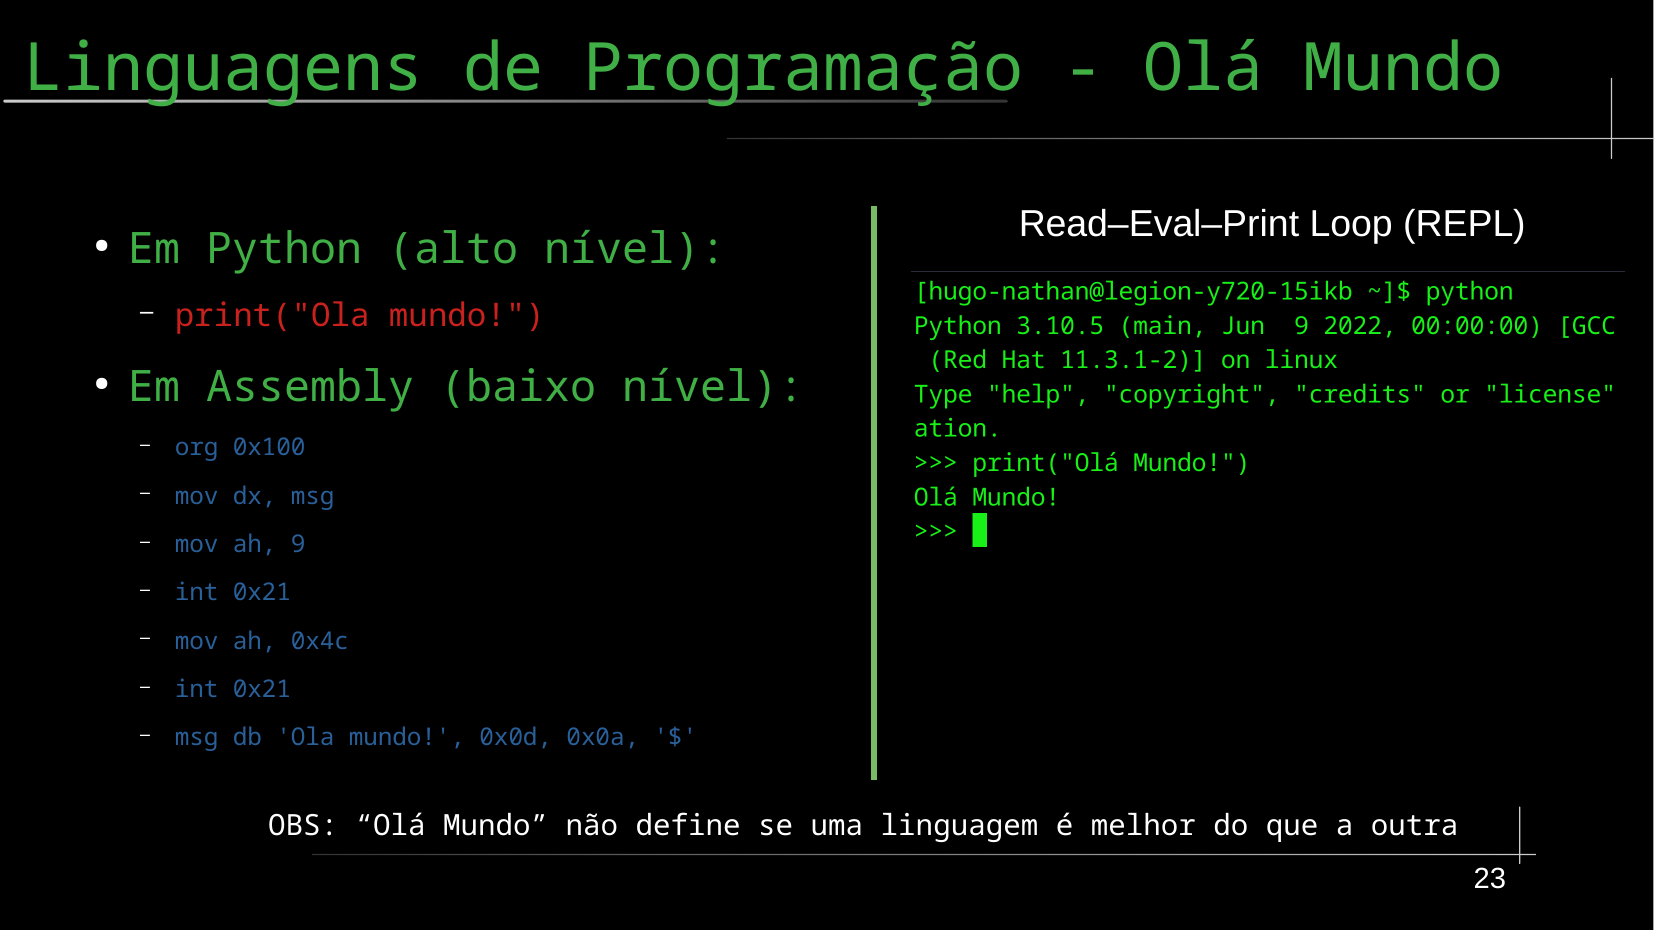

# Linguagens de Programação - Olá Mundo
Read–Eval–Print Loop (REPL)
Em Python (alto nível):
print("Ola mundo!")
Em Assembly (baixo nível):
org 0x100
mov dx, msg
mov ah, 9
int 0x21
mov ah, 0x4c
int 0x21
msg db 'Ola mundo!', 0x0d, 0x0a, '$'
OBS: “Olá Mundo” não define se uma linguagem é melhor do que a outra
23